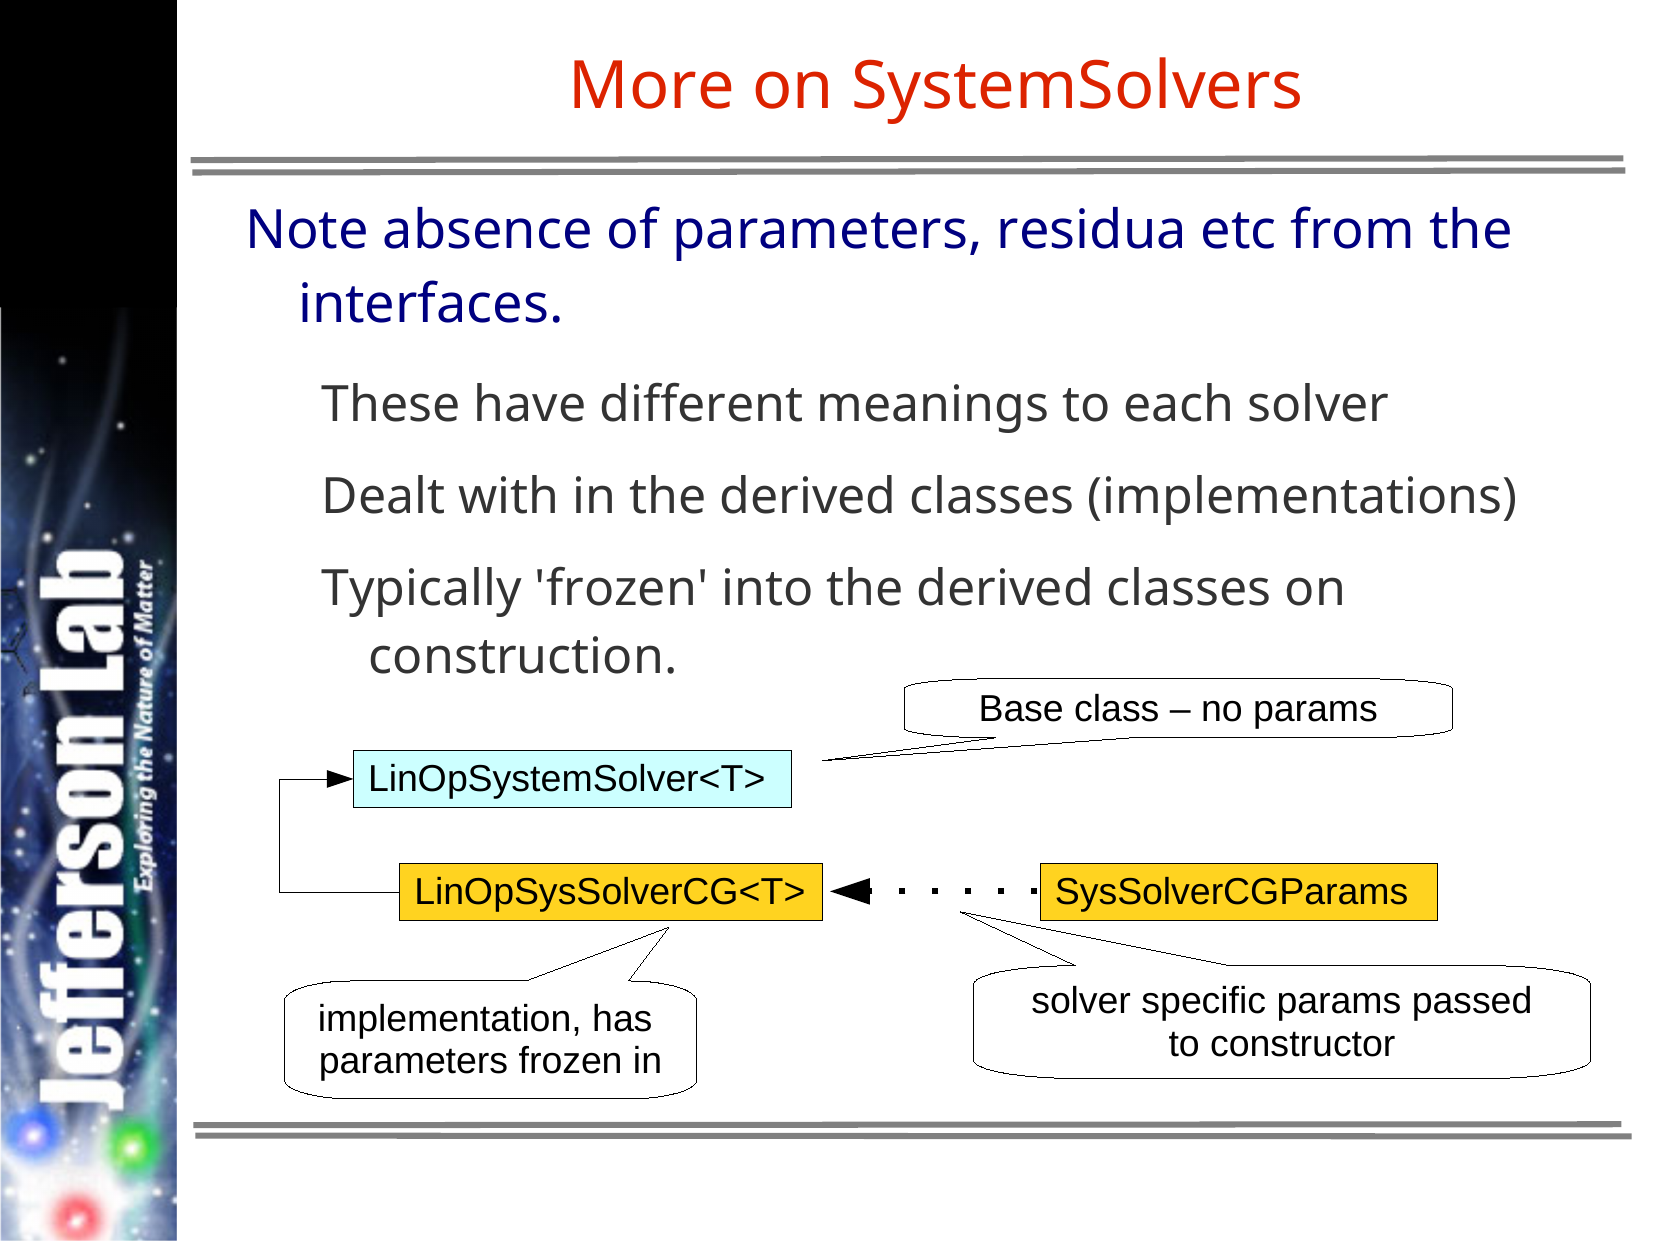

# More on SystemSolvers
Note absence of parameters, residua etc from the interfaces.
These have different meanings to each solver
Dealt with in the derived classes (implementations)
Typically 'frozen' into the derived classes on construction.
Base class – no params
LinOpSystemSolver<T>
SysSolverCGParams
LinOpSysSolverCG<T>
solver specific params passed to constructor
implementation, has
parameters frozen in